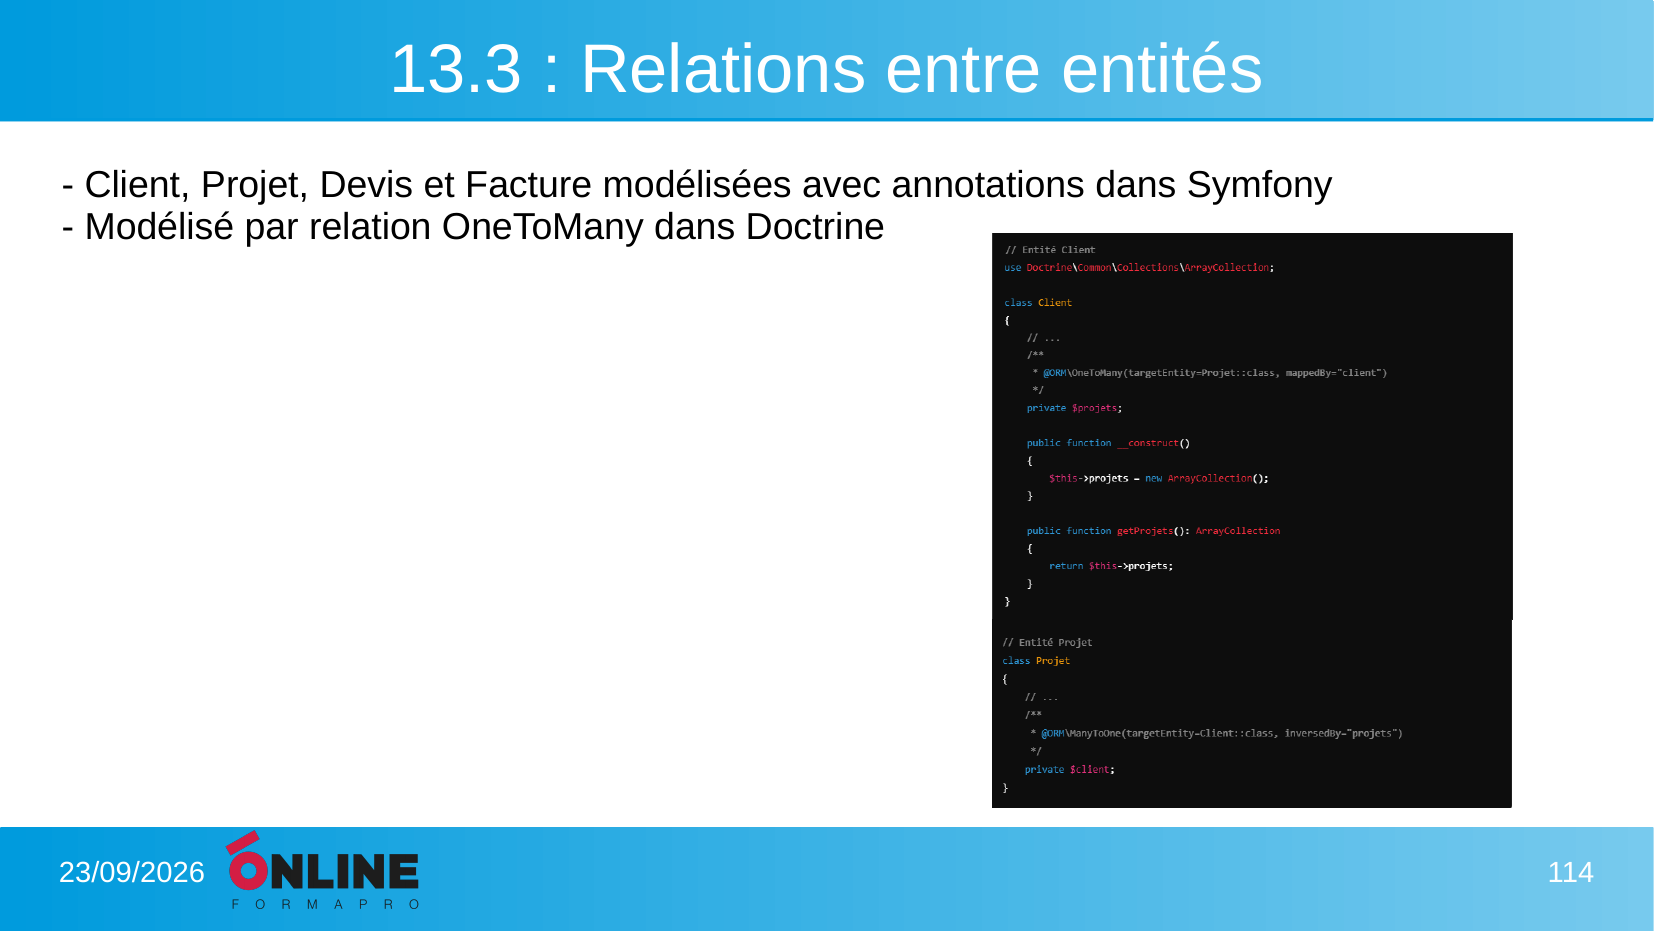

# 13.3 : Relations entre entités
- Client, Projet, Devis et Facture modélisées avec annotations dans Symfony
- Modélisé par relation OneToMany dans Doctrine
114